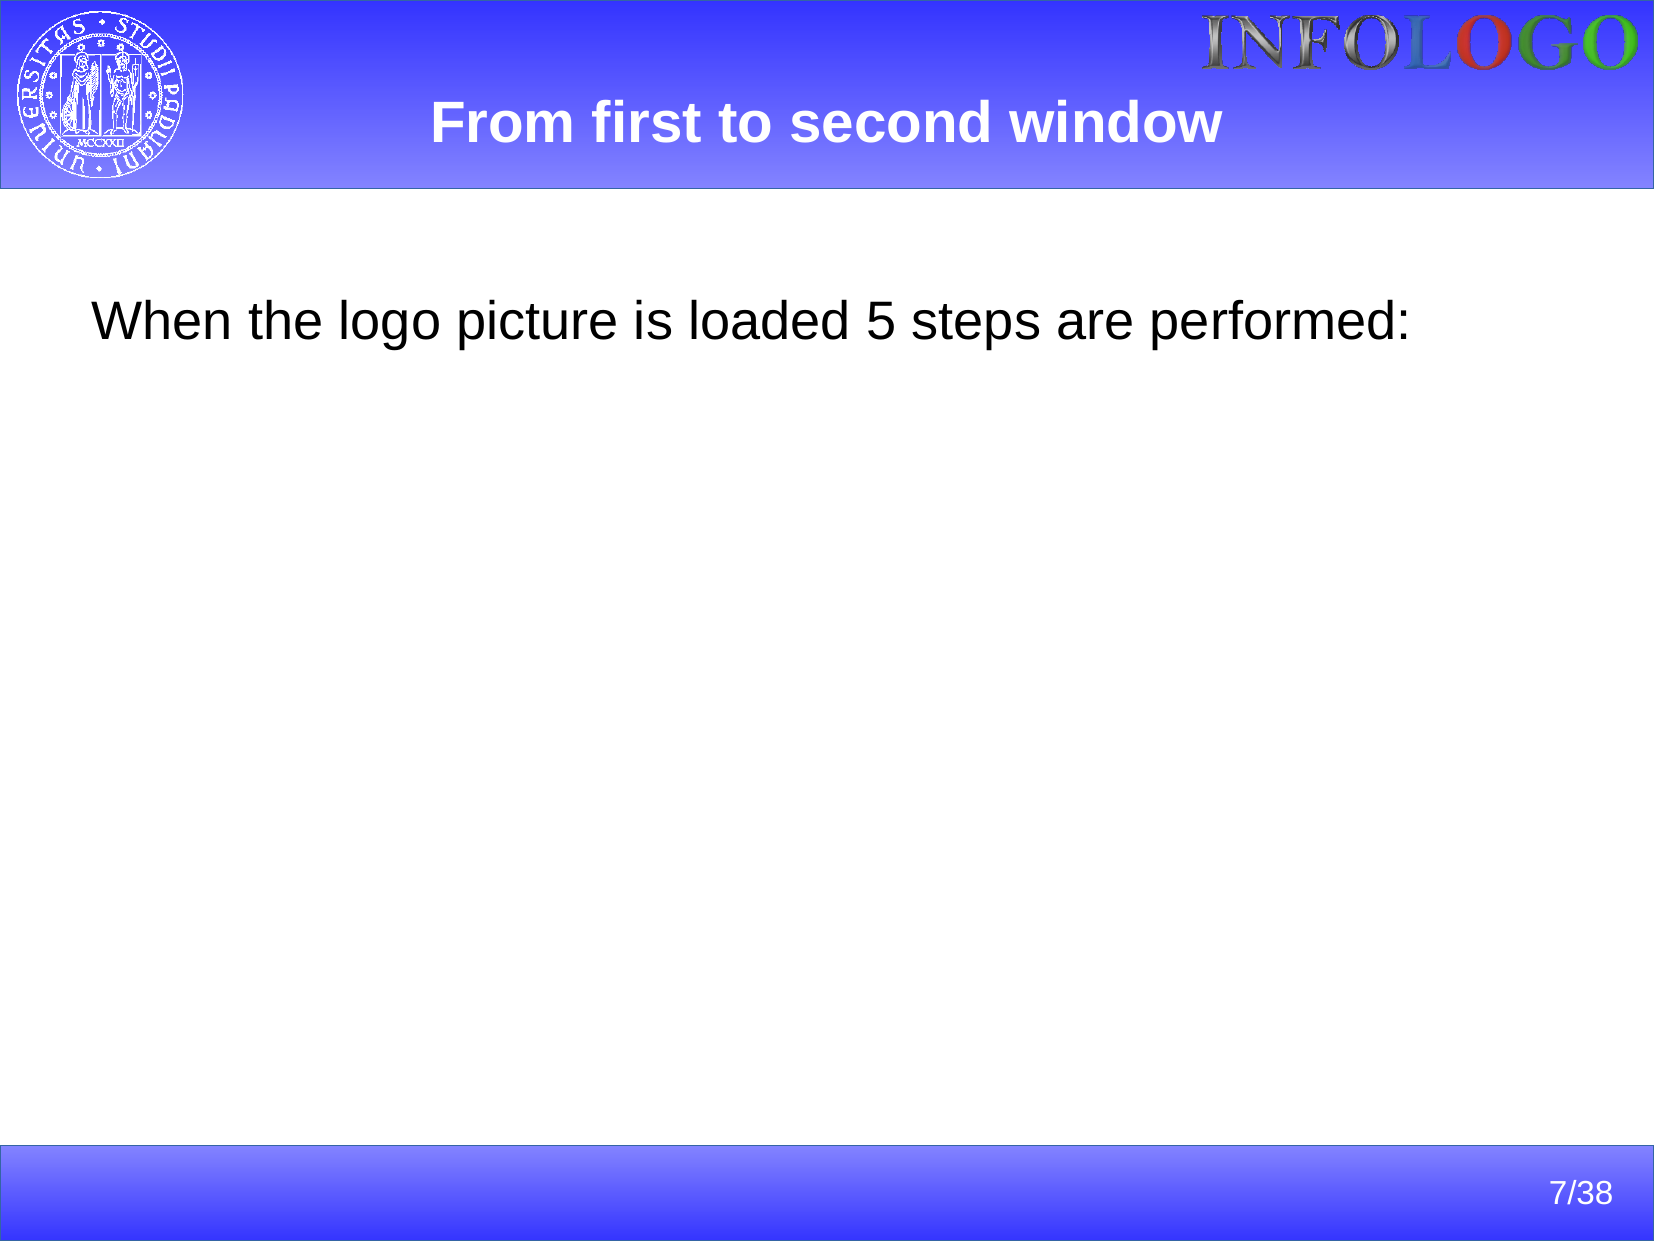

From first to second window
When the logo picture is loaded 5 steps are performed:
7/38